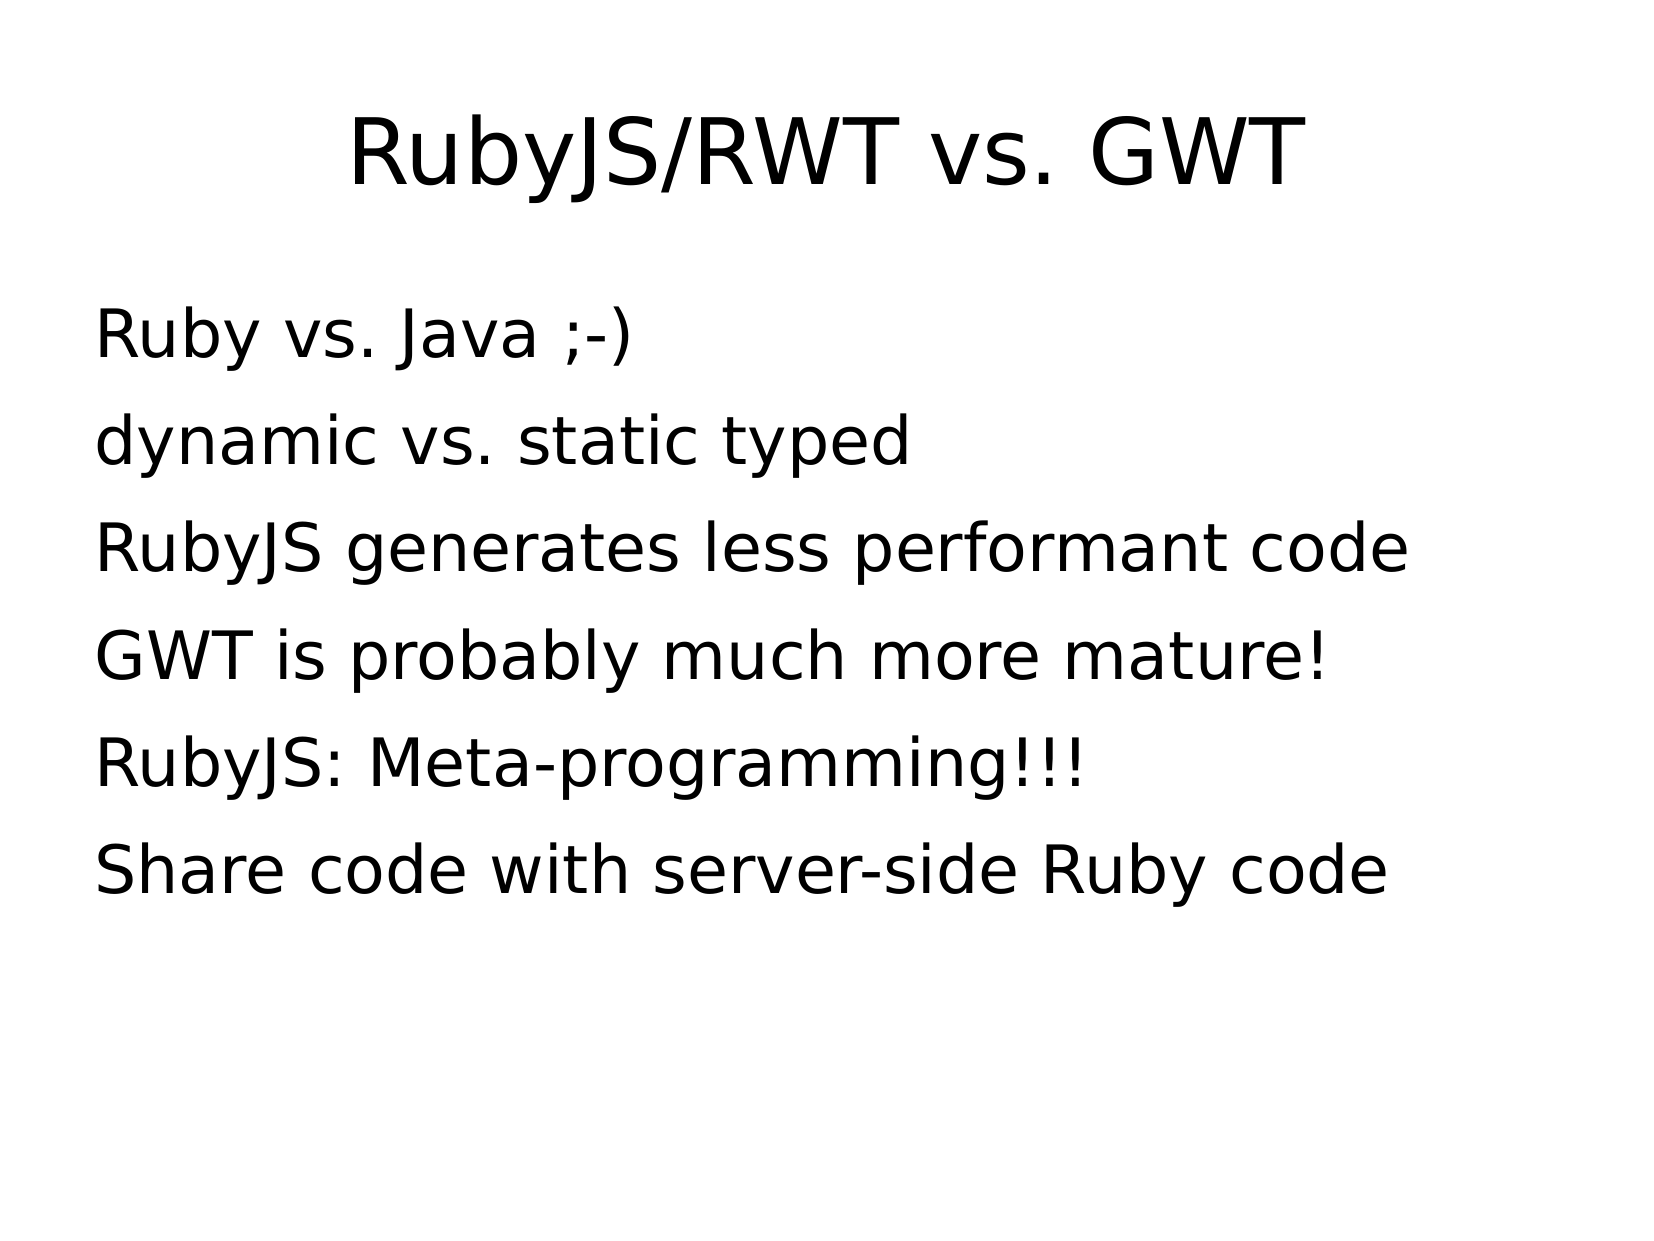

# RubyJS/RWT vs. GWT
Ruby vs. Java ;-)
dynamic vs. static typed
RubyJS generates less performant code
GWT is probably much more mature!
RubyJS: Meta-programming!!!
Share code with server-side Ruby code